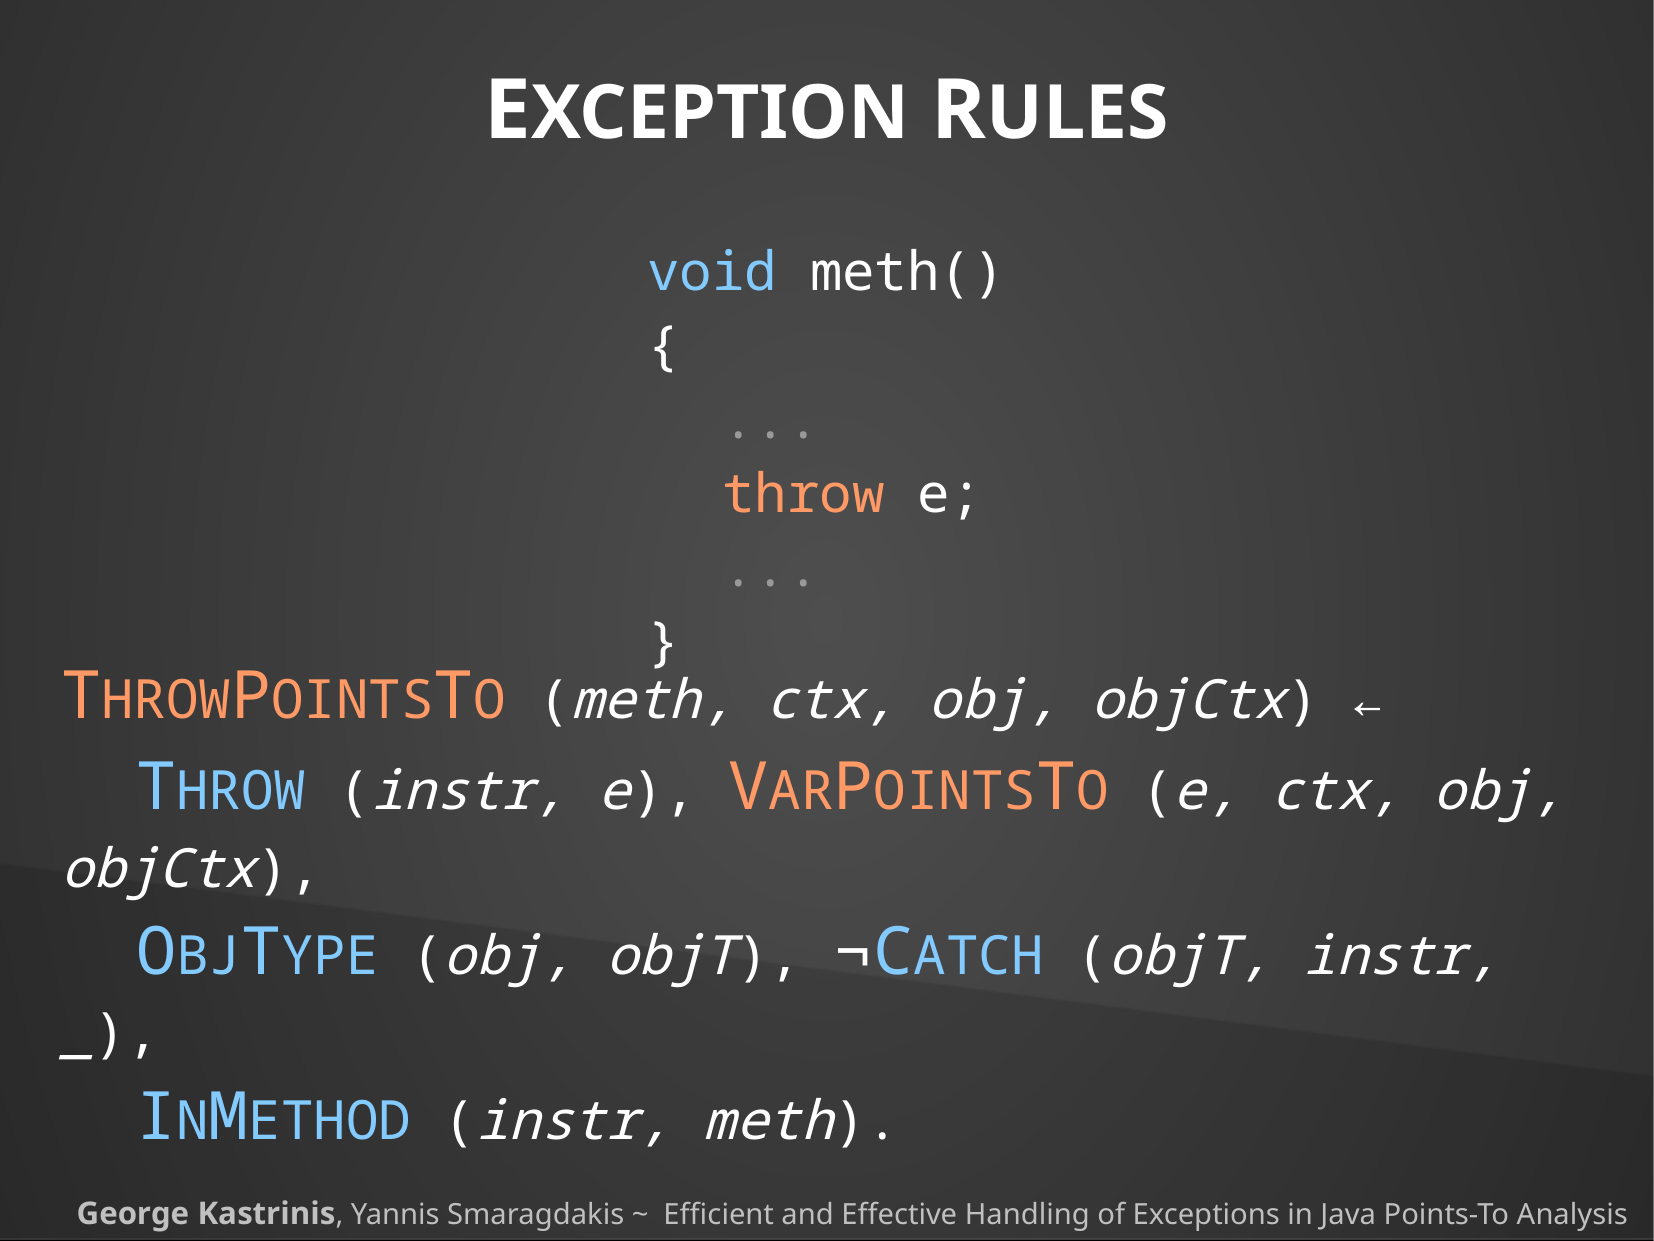

EXCEPTION RULES
void meth() {
	...
	throw e;
	...
}
THROWPOINTSTO (meth, ctx, obj, objCtx) ←
	THROW (instr, e), VARPOINTSTO (e, ctx, obj, objCtx),
	OBJTYPE (obj, objT), ¬CATCH (objT, instr, _),
	INMETHOD (instr, meth).